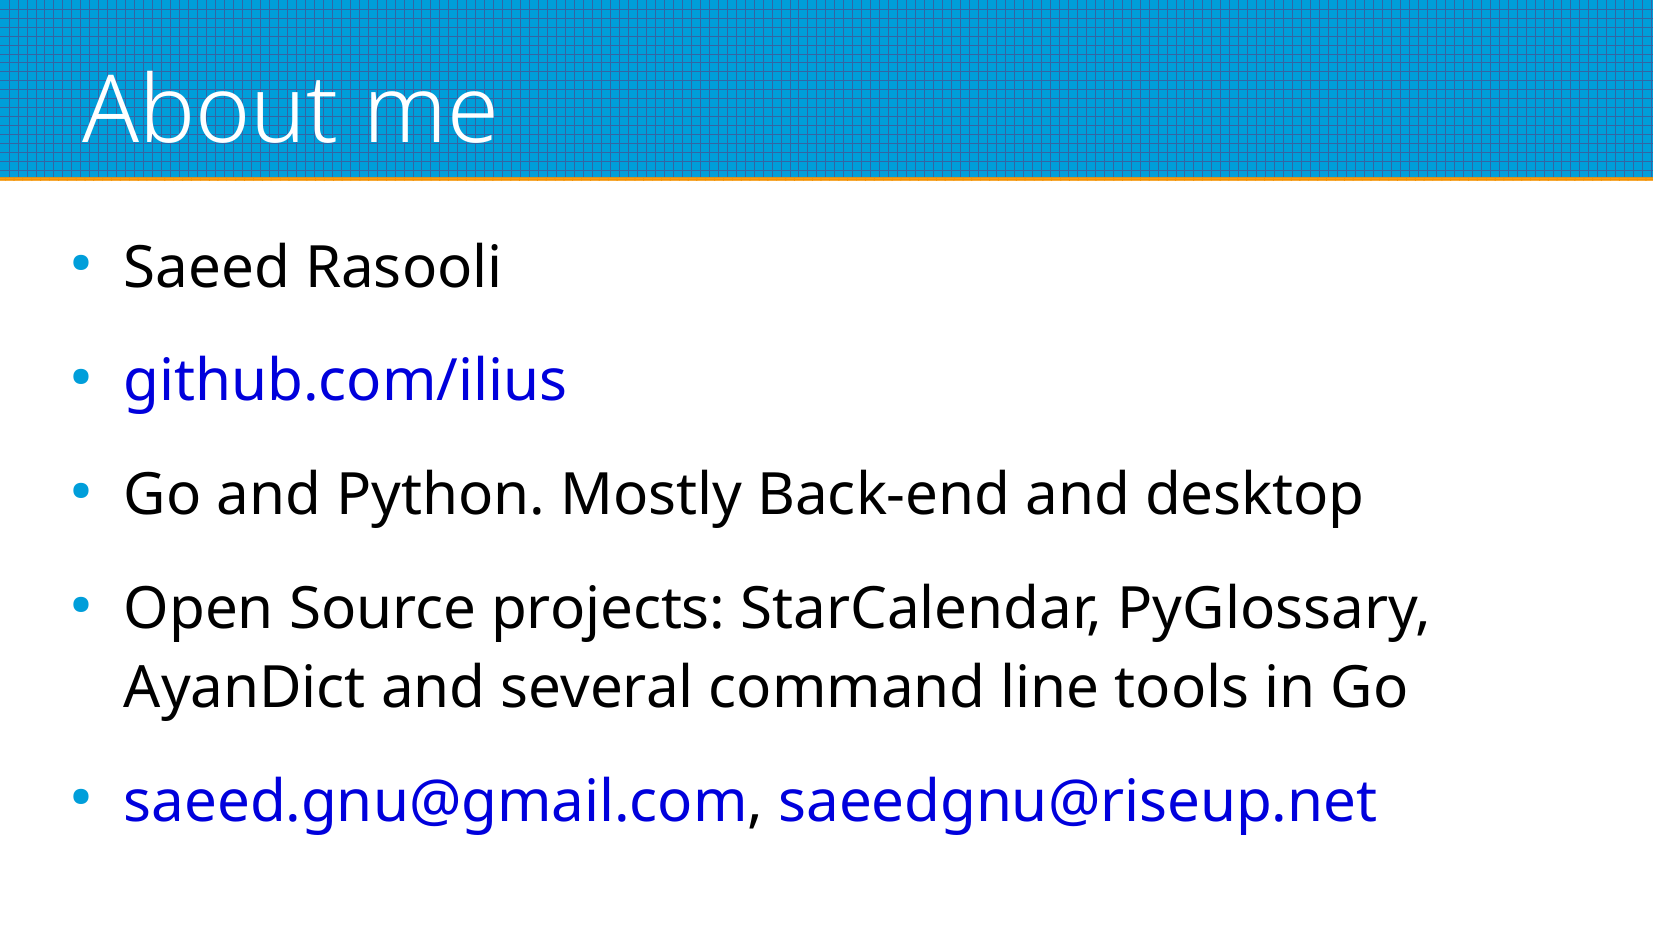

# About me
Saeed Rasooli
github.com/ilius
Go and Python. Mostly Back-end and desktop
Open Source projects: StarCalendar, PyGlossary, AyanDict and several command line tools in Go
saeed.gnu@gmail.com, saeedgnu@riseup.net